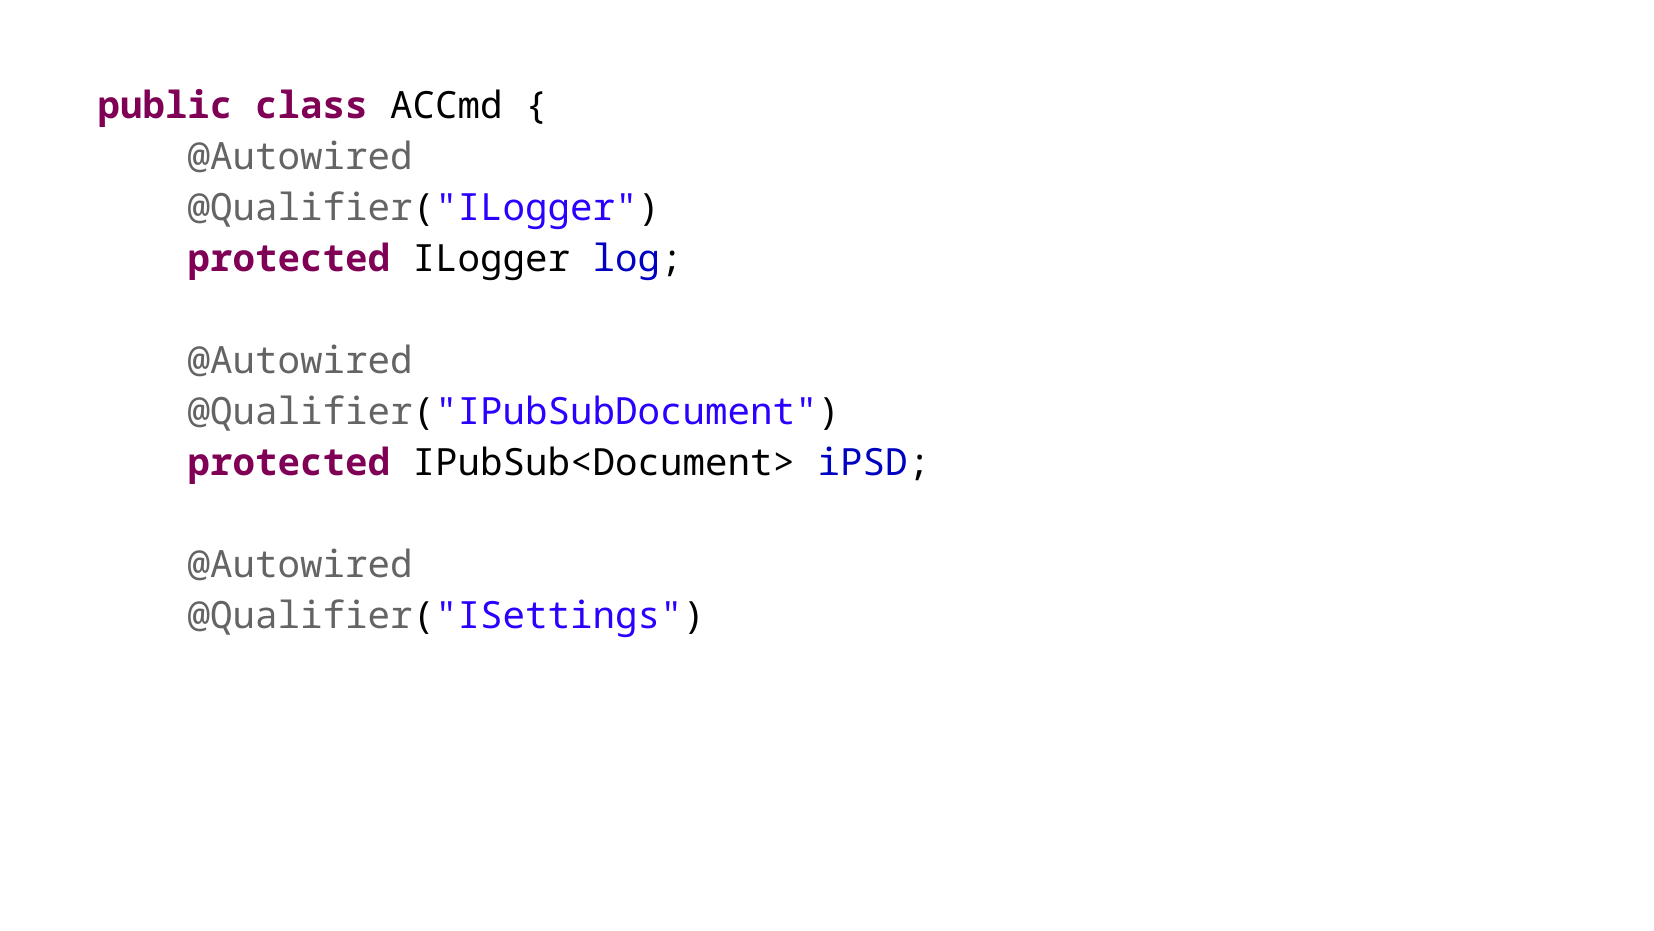

public class ACCmd {
 @Autowired
 @Qualifier("ILogger")
 protected ILogger log;
 @Autowired
 @Qualifier("IPubSubDocument")
 protected IPubSub<Document> iPSD;
 @Autowired
 @Qualifier("ISettings")